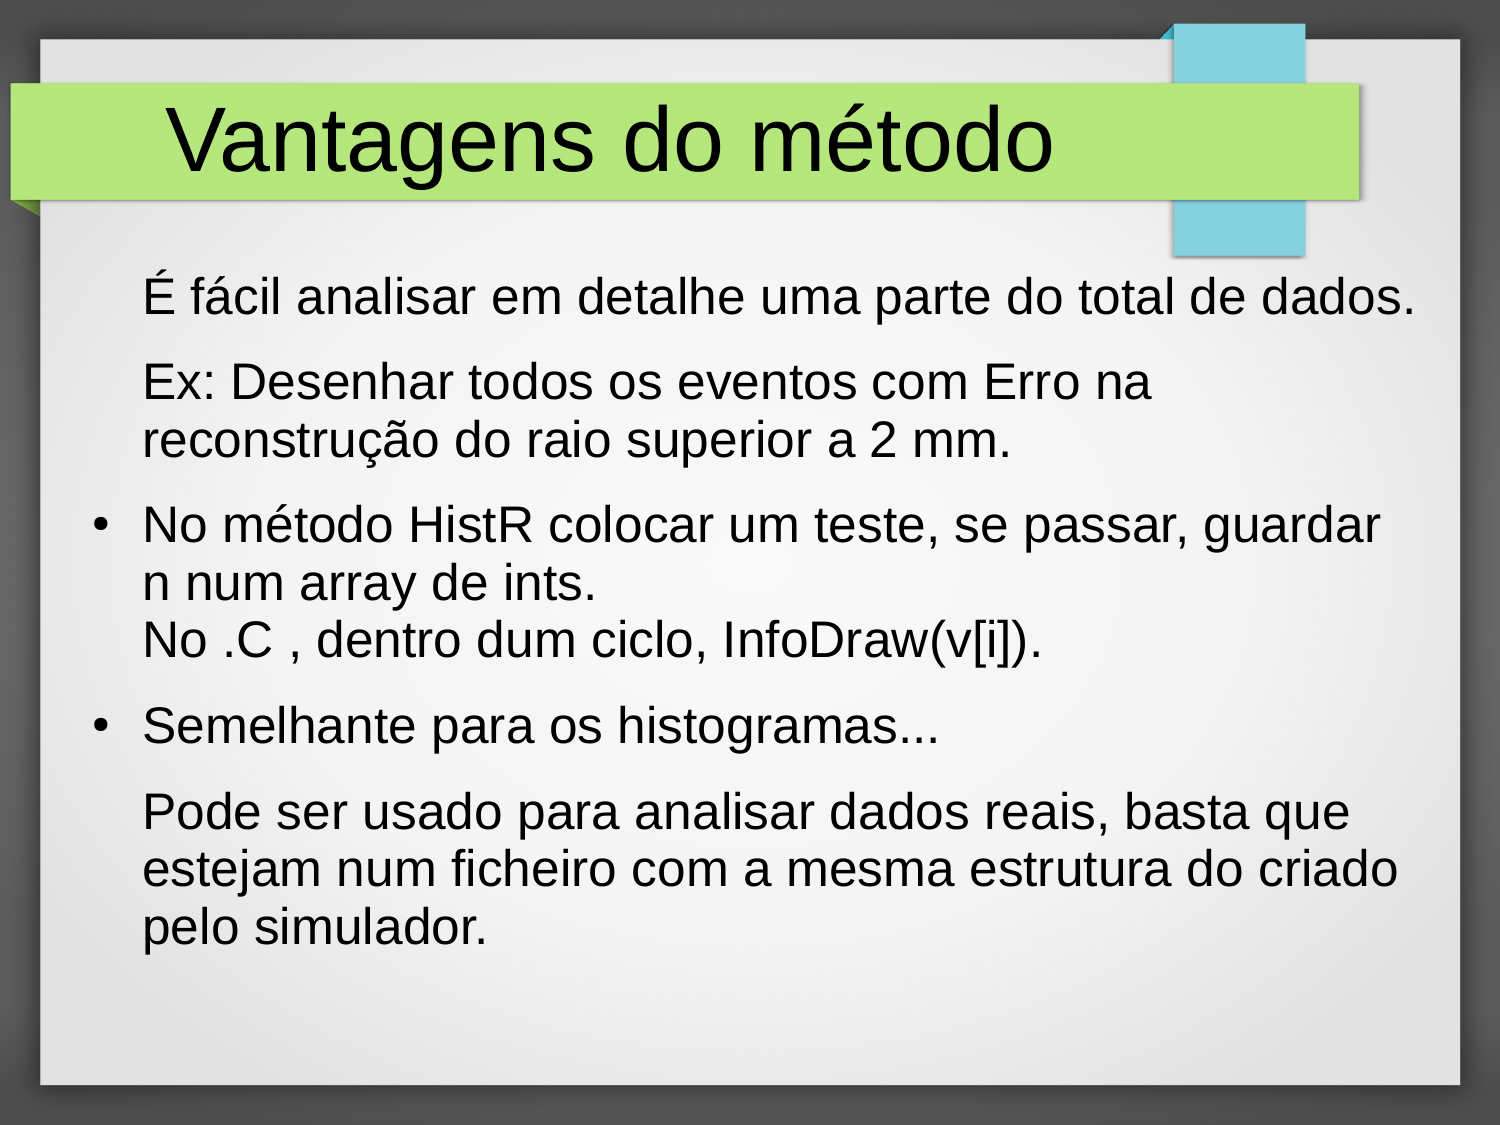

# Vantagens do método
É fácil analisar em detalhe uma parte do total de dados.
Ex: Desenhar todos os eventos com Erro na reconstrução do raio superior a 2 mm.
No método HistR colocar um teste, se passar, guardar n num array de ints.
No .C , dentro dum ciclo, InfoDraw(v[i]).
Semelhante para os histogramas...
Pode ser usado para analisar dados reais, basta que estejam num ficheiro com a mesma estrutura do criado pelo simulador.